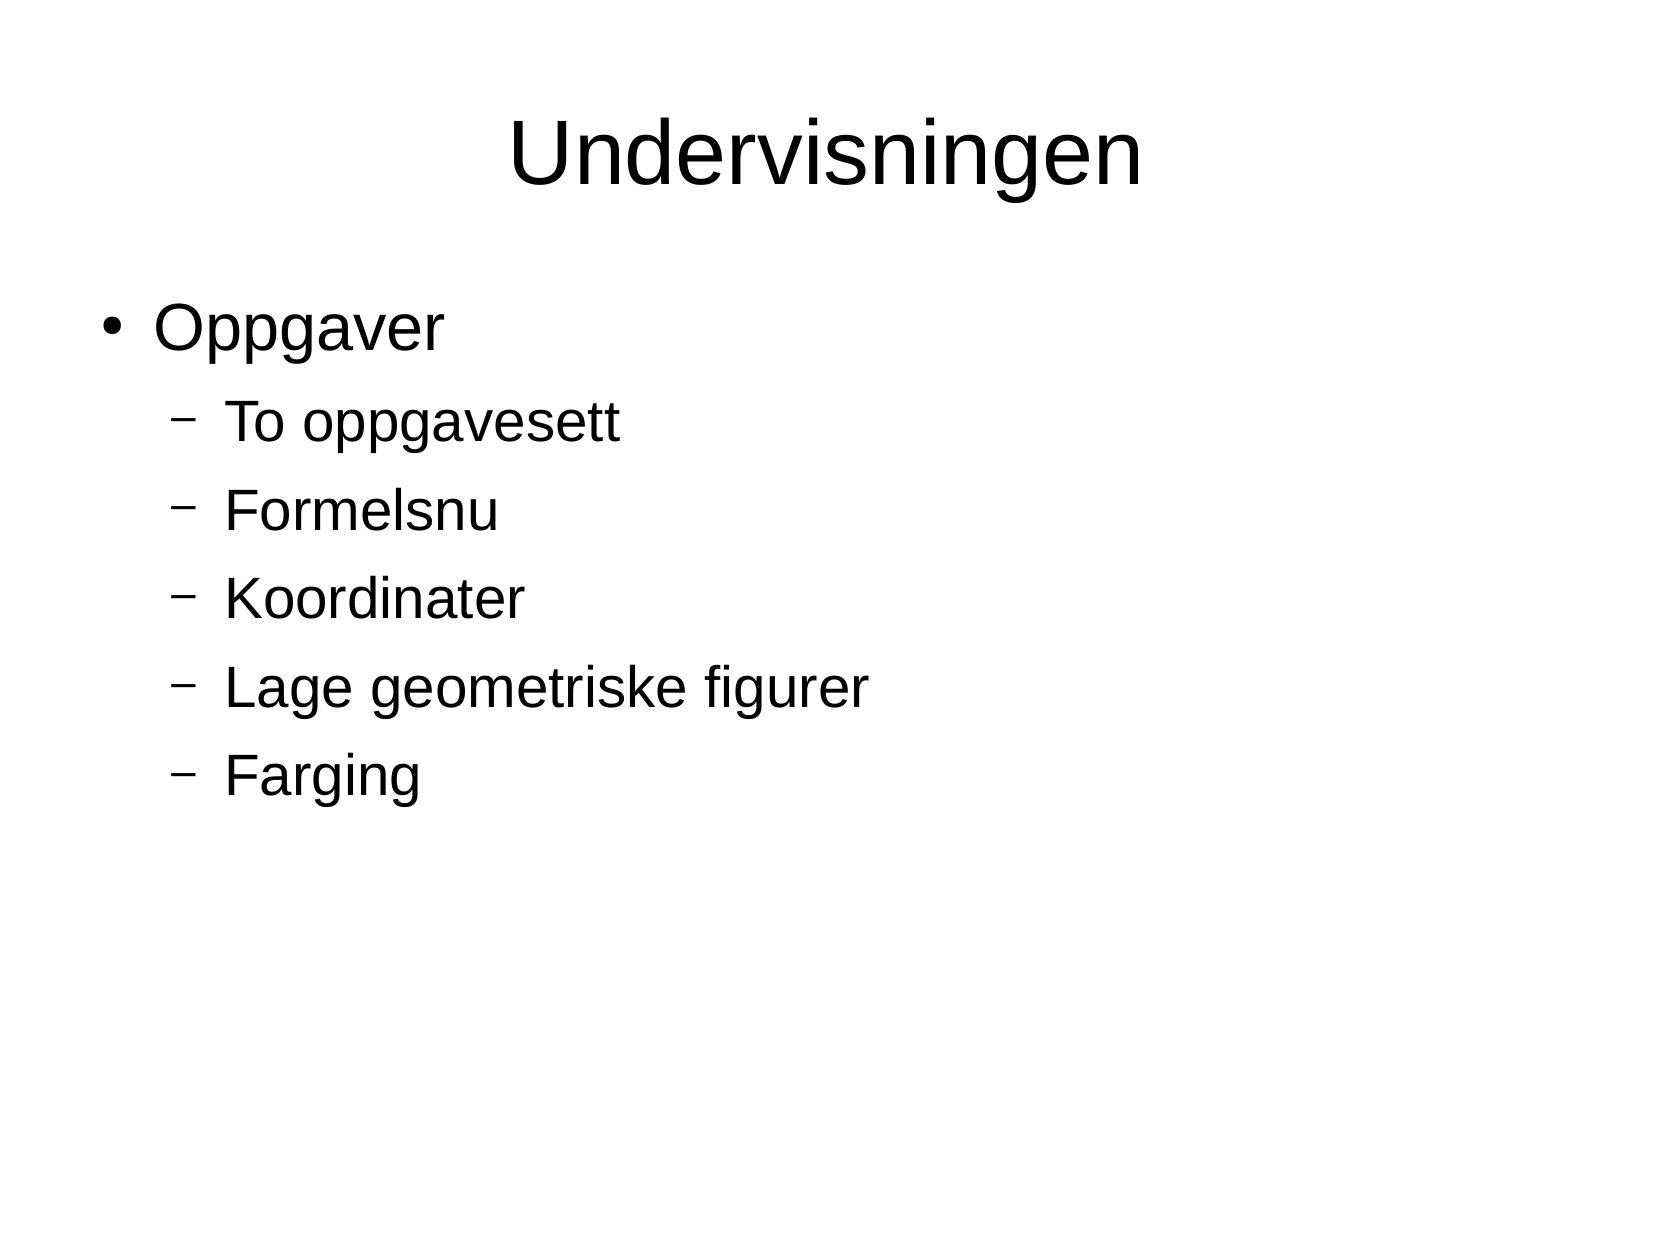

# Undervisningen
Oppgaver
To oppgavesett
Formelsnu
Koordinater
Lage geometriske figurer
Farging